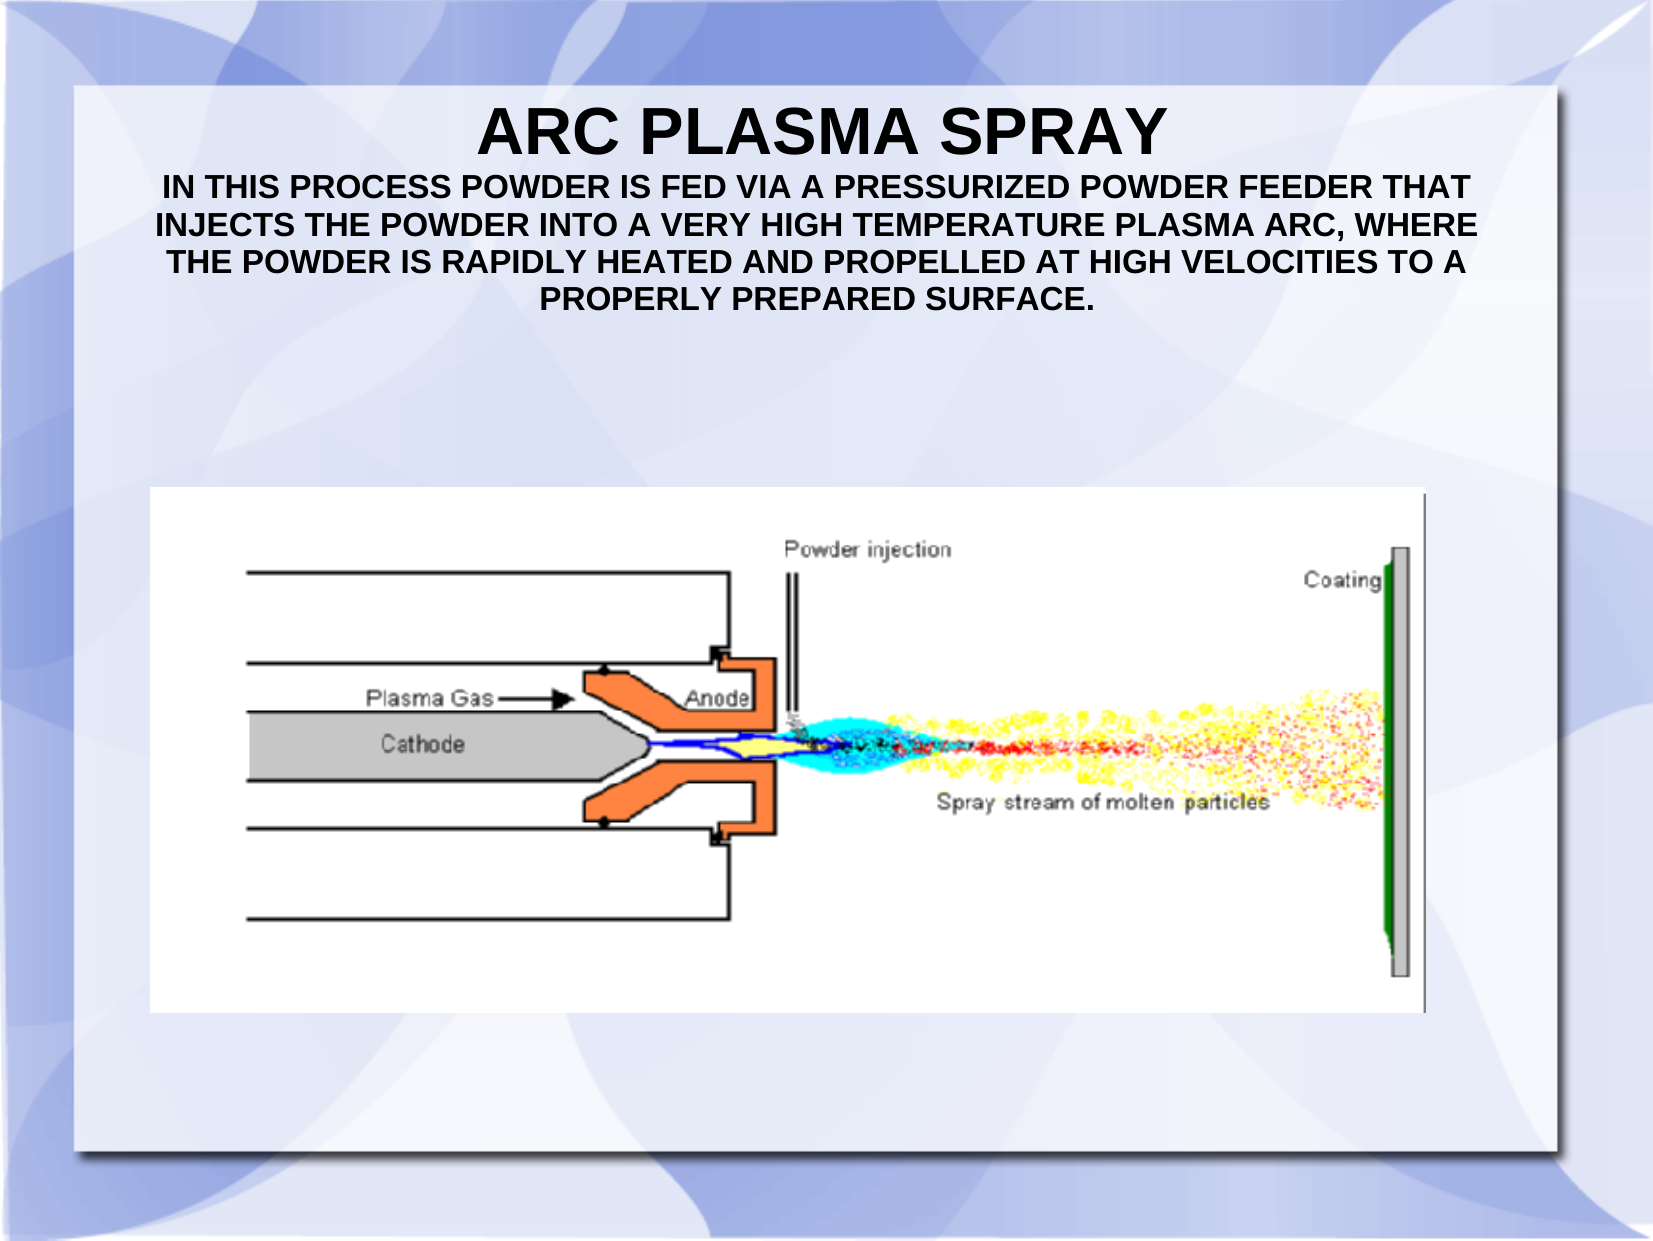

# ARC PLASMA SPRAY IN THIS PROCESS POWDER IS FED VIA A PRESSURIZED POWDER FEEDER THAT INJECTS THE POWDER INTO A VERY HIGH TEMPERATURE PLASMA ARC, WHERE THE POWDER IS RAPIDLY HEATED AND PROPELLED AT HIGH VELOCITIES TO A PROPERLY PREPARED SURFACE.